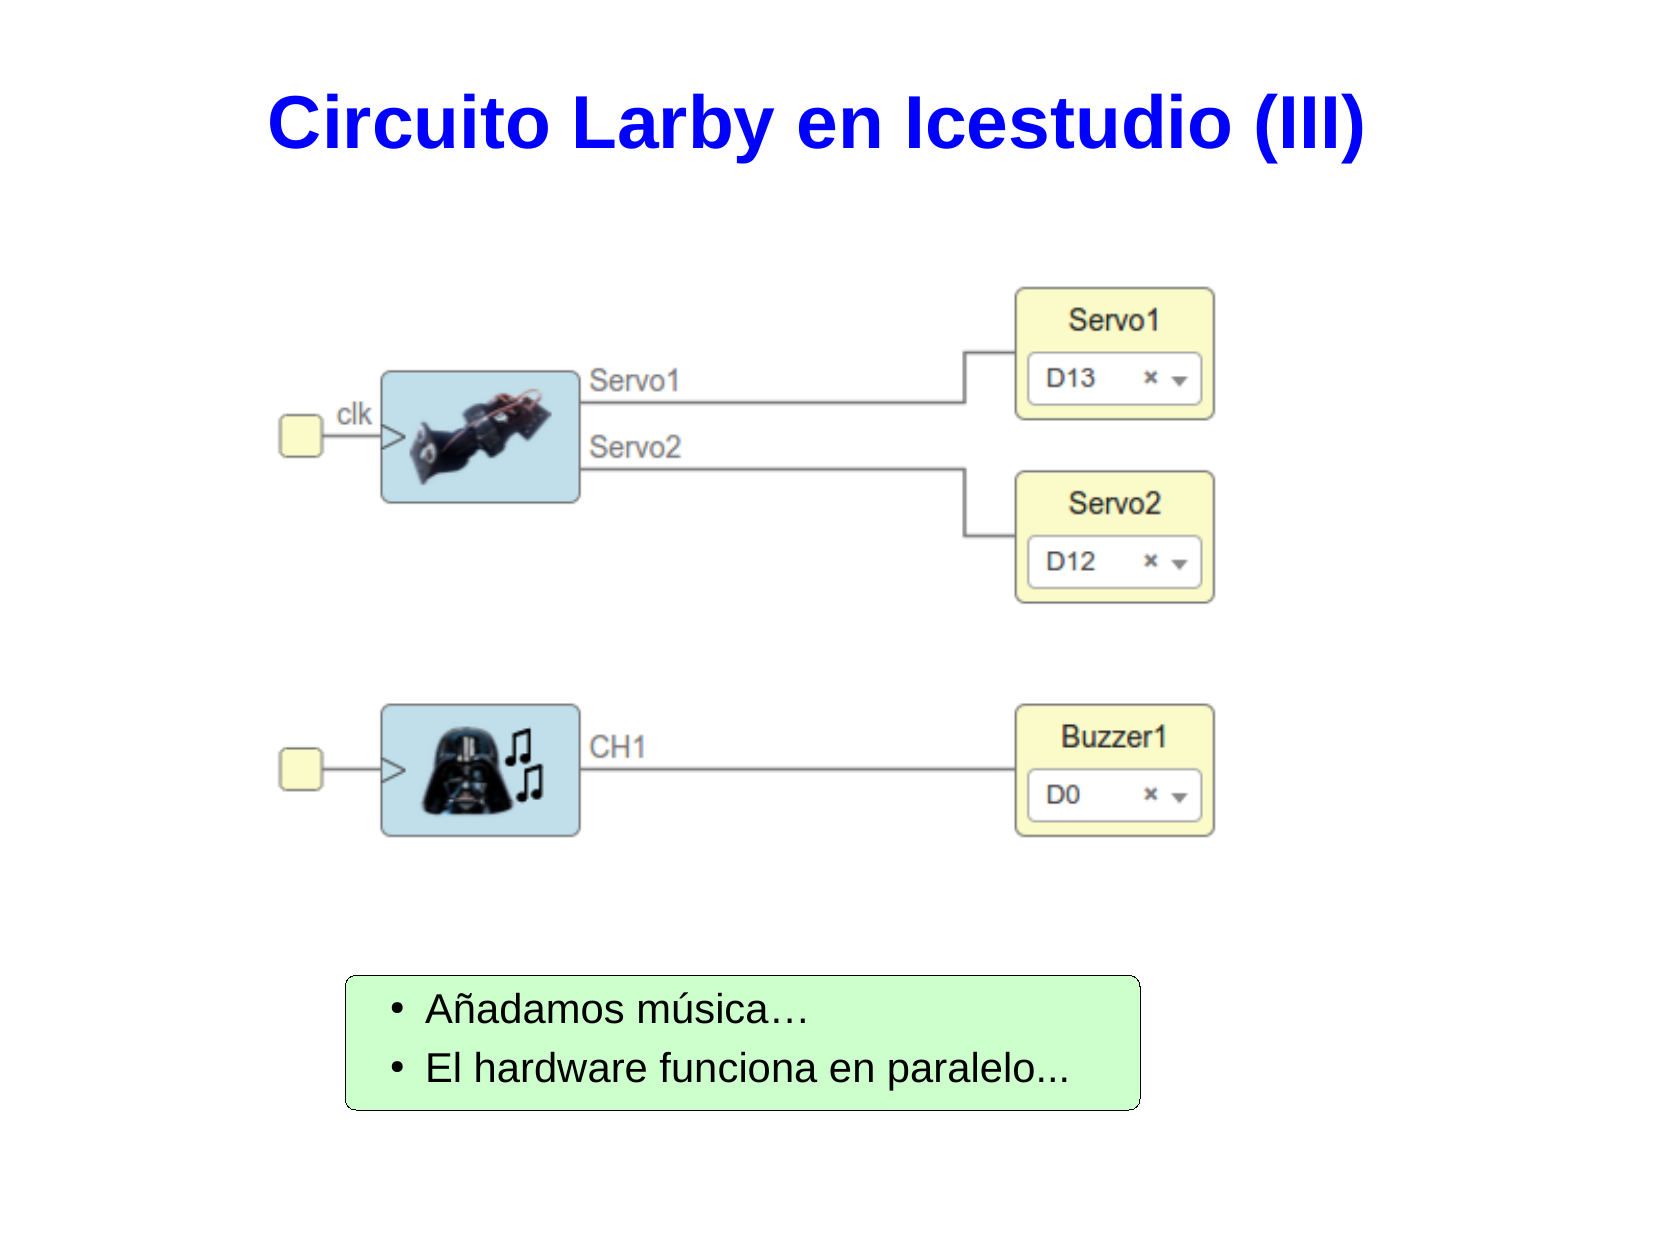

Circuito Larby en Icestudio (III)
Añadamos música…
El hardware funciona en paralelo...